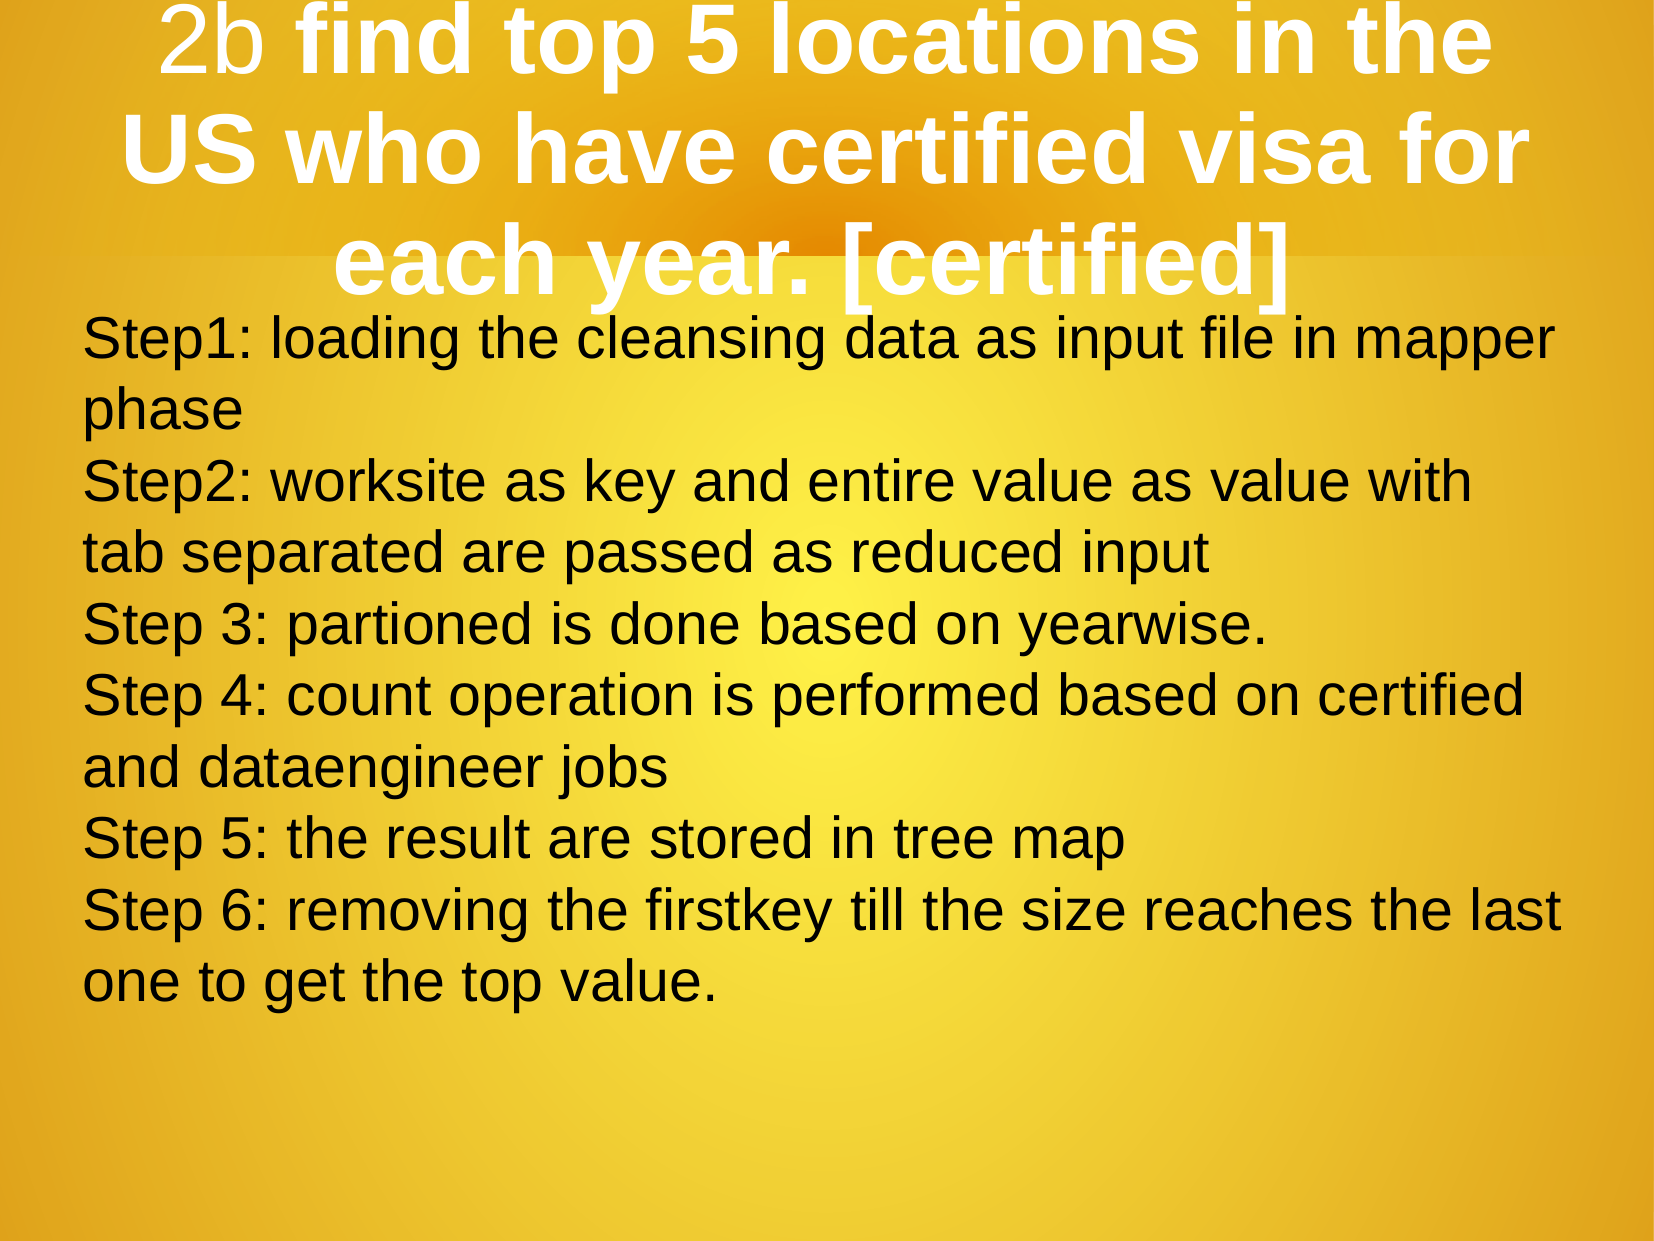

# 2b find top 5 locations in the US who have certified visa for each year. [certified]
Step1: loading the cleansing data as input file in mapper phase
Step2: worksite as key and entire value as value with tab separated are passed as reduced input
Step 3: partioned is done based on yearwise.
Step 4: count operation is performed based on certified and dataengineer jobs
Step 5: the result are stored in tree map
Step 6: removing the firstkey till the size reaches the last one to get the top value.